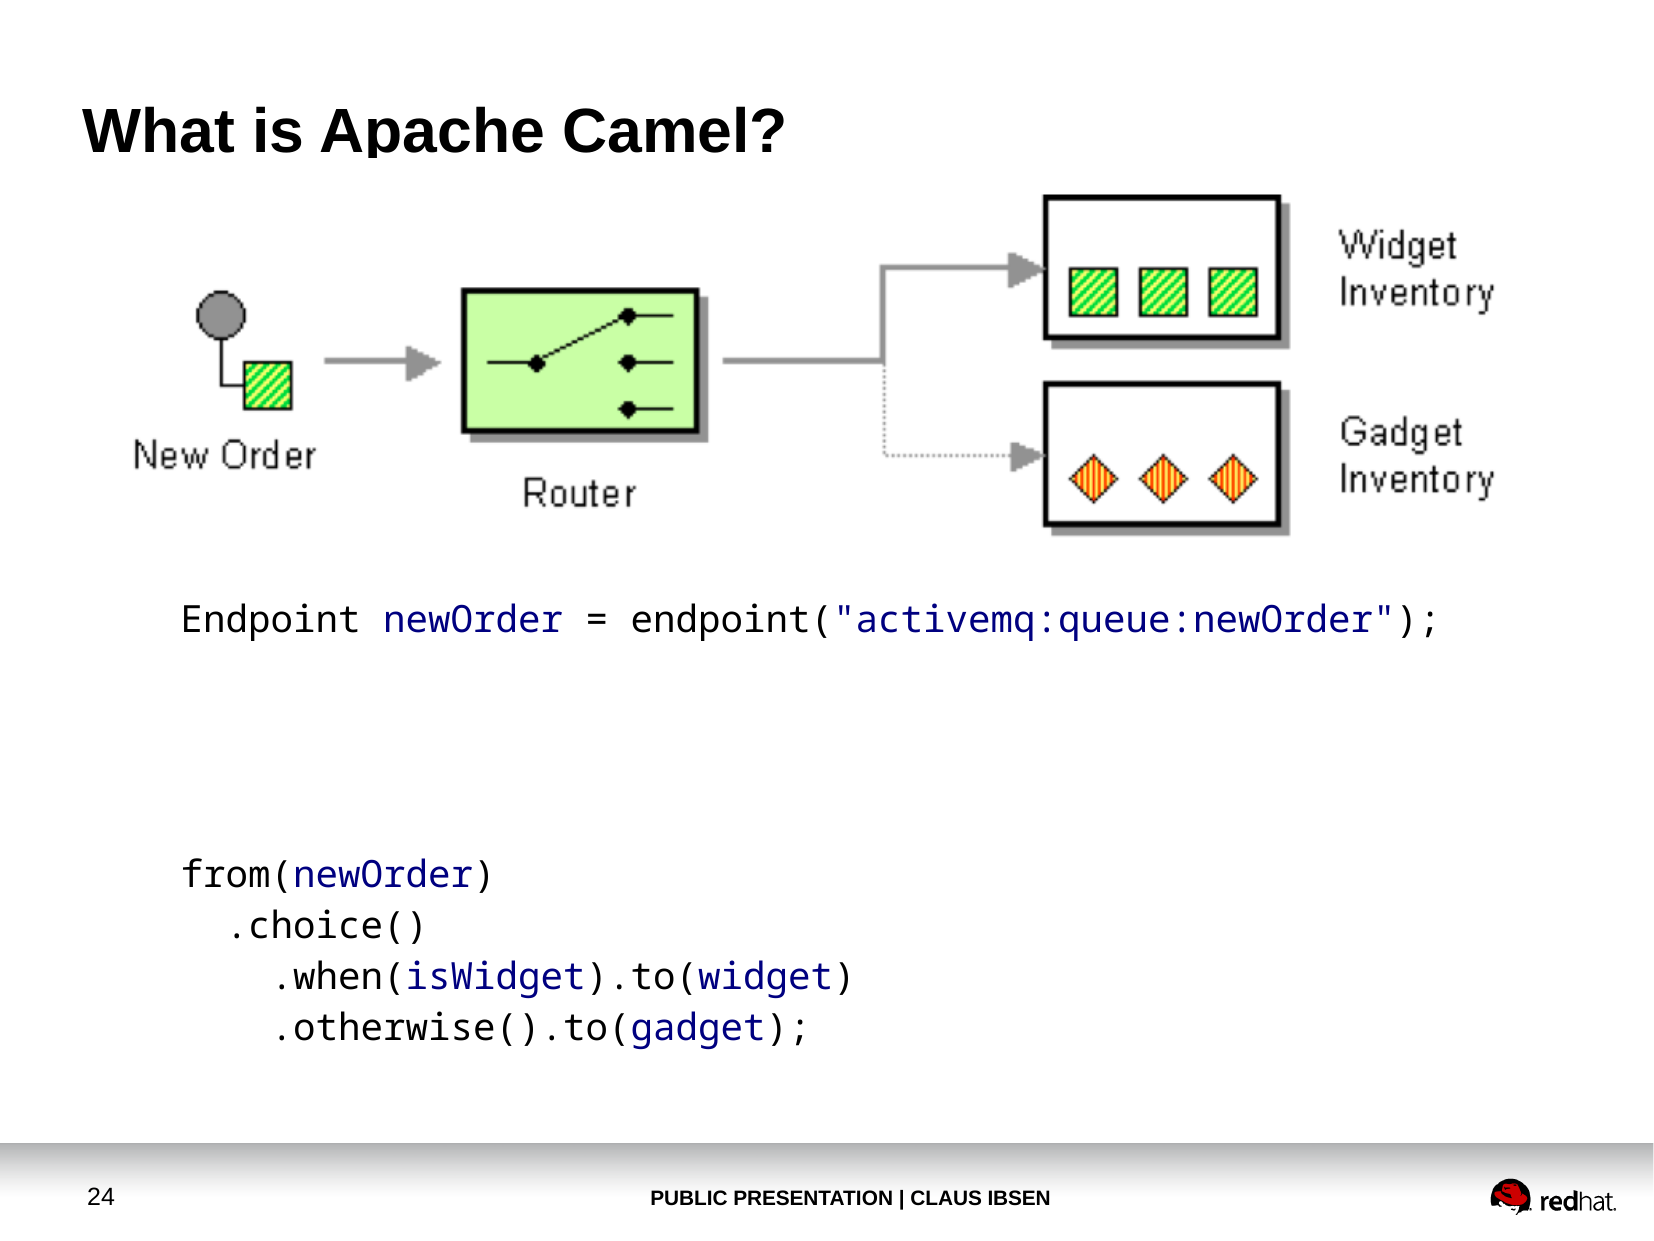

# What is Apache Camel?
Endpoint newOrder = endpoint("activemq:queue:newOrder");
from(newOrder)
 .choice()
 .when(isWidget).to(widget)
 .otherwise().to(gadget);